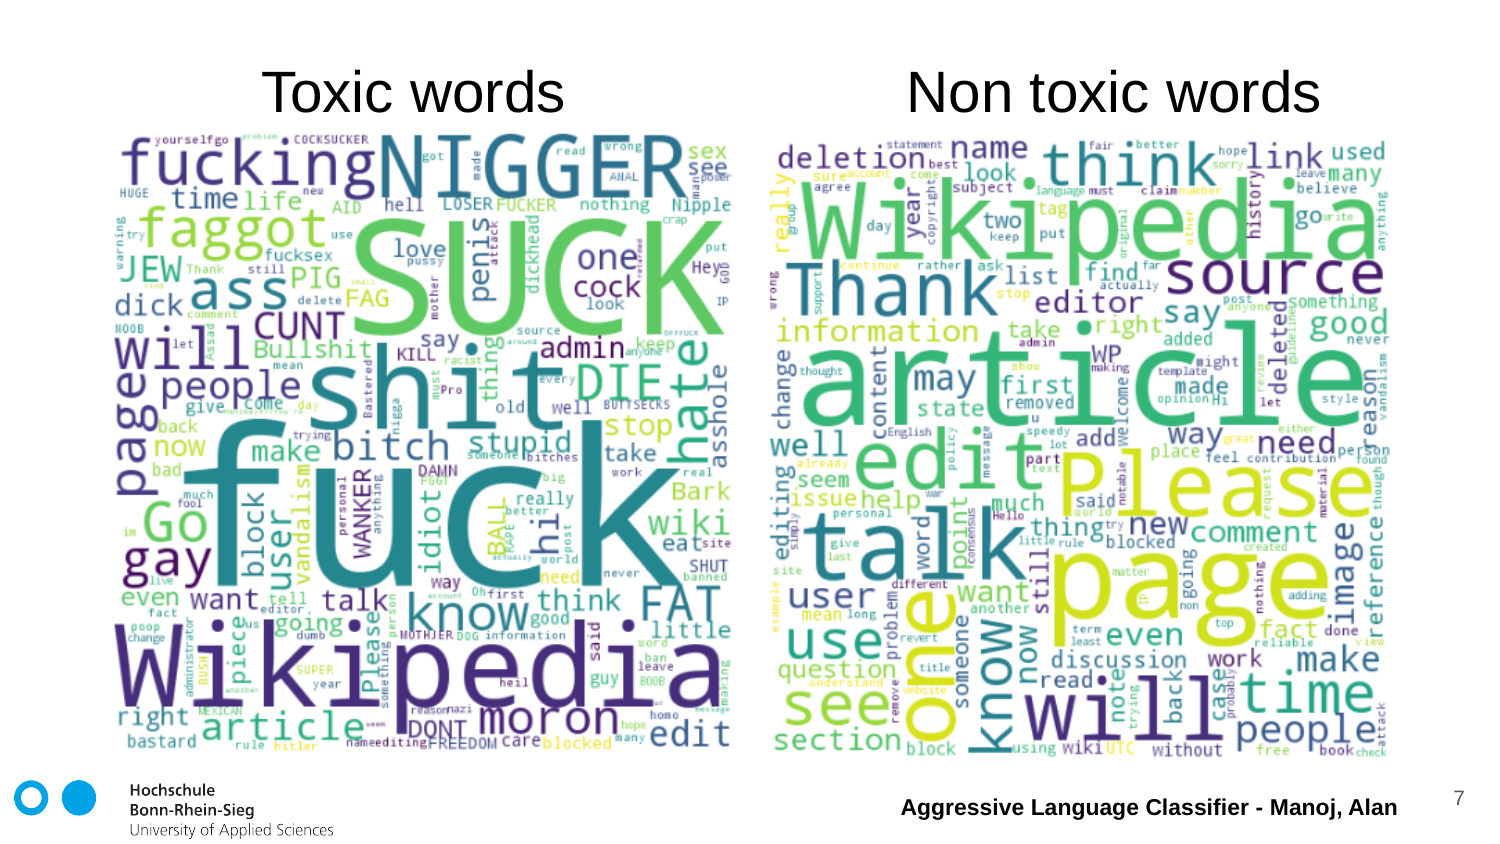

# Toxic words Non toxic words
Aggressive Language Classifier - Manoj, Alan